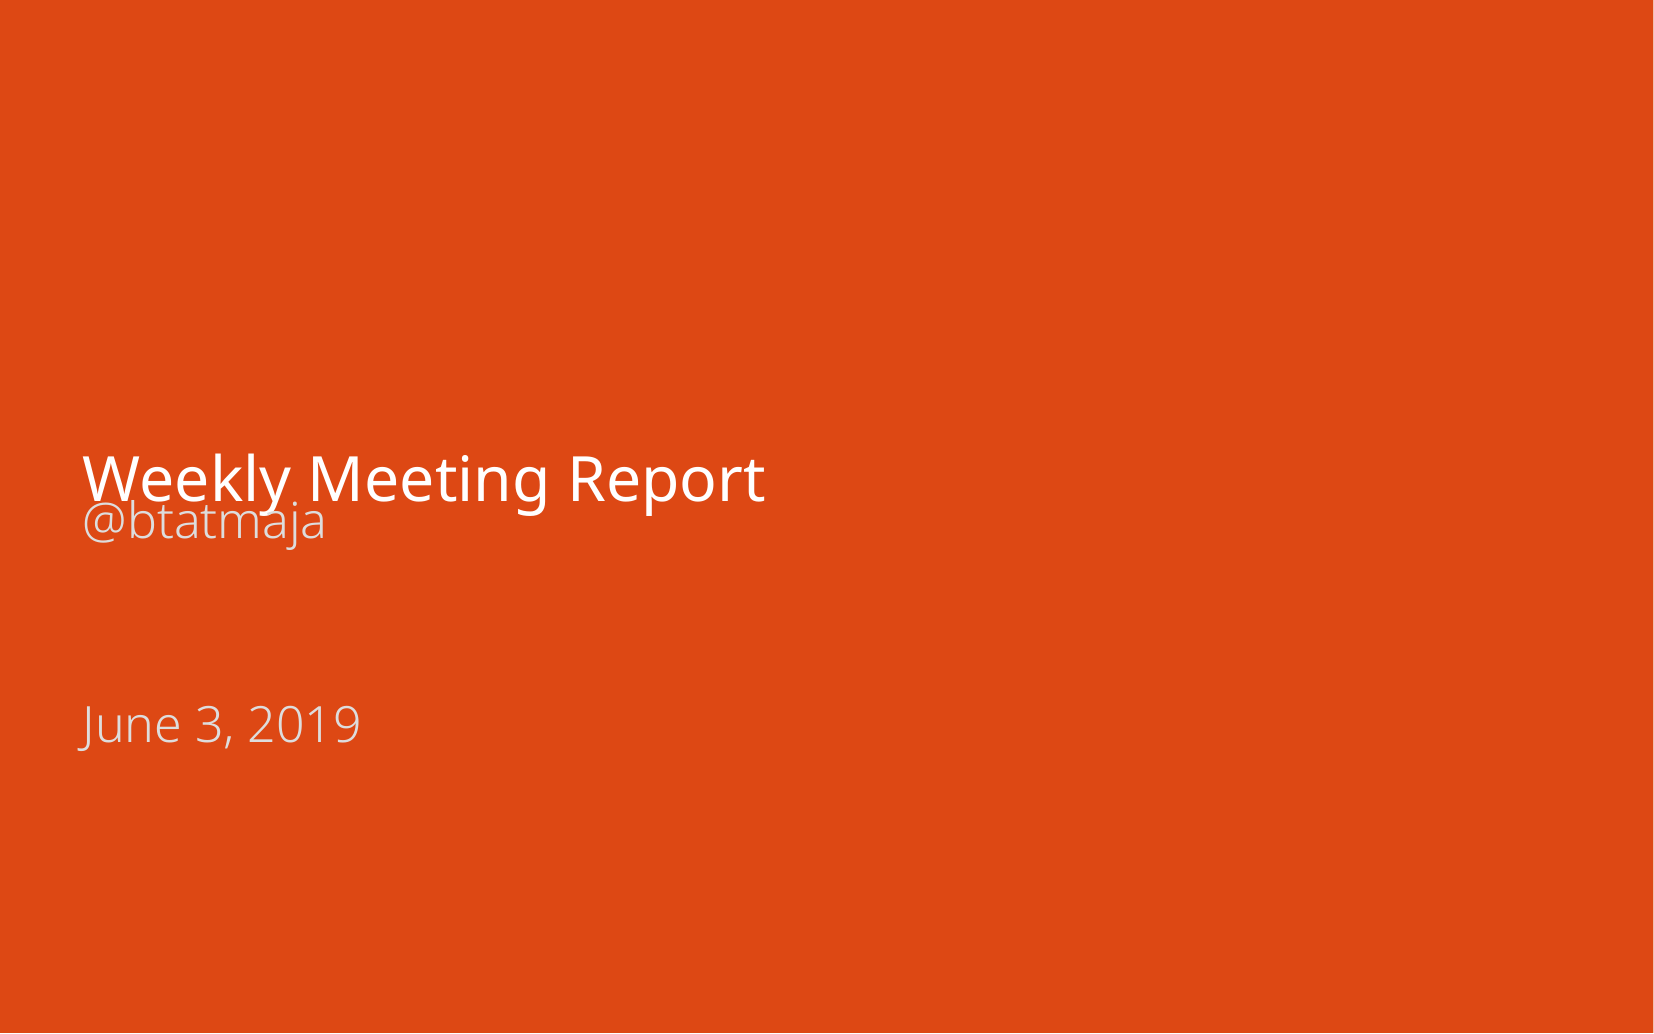

# Weekly Meeting Report
@btatmaja
June 3, 2019